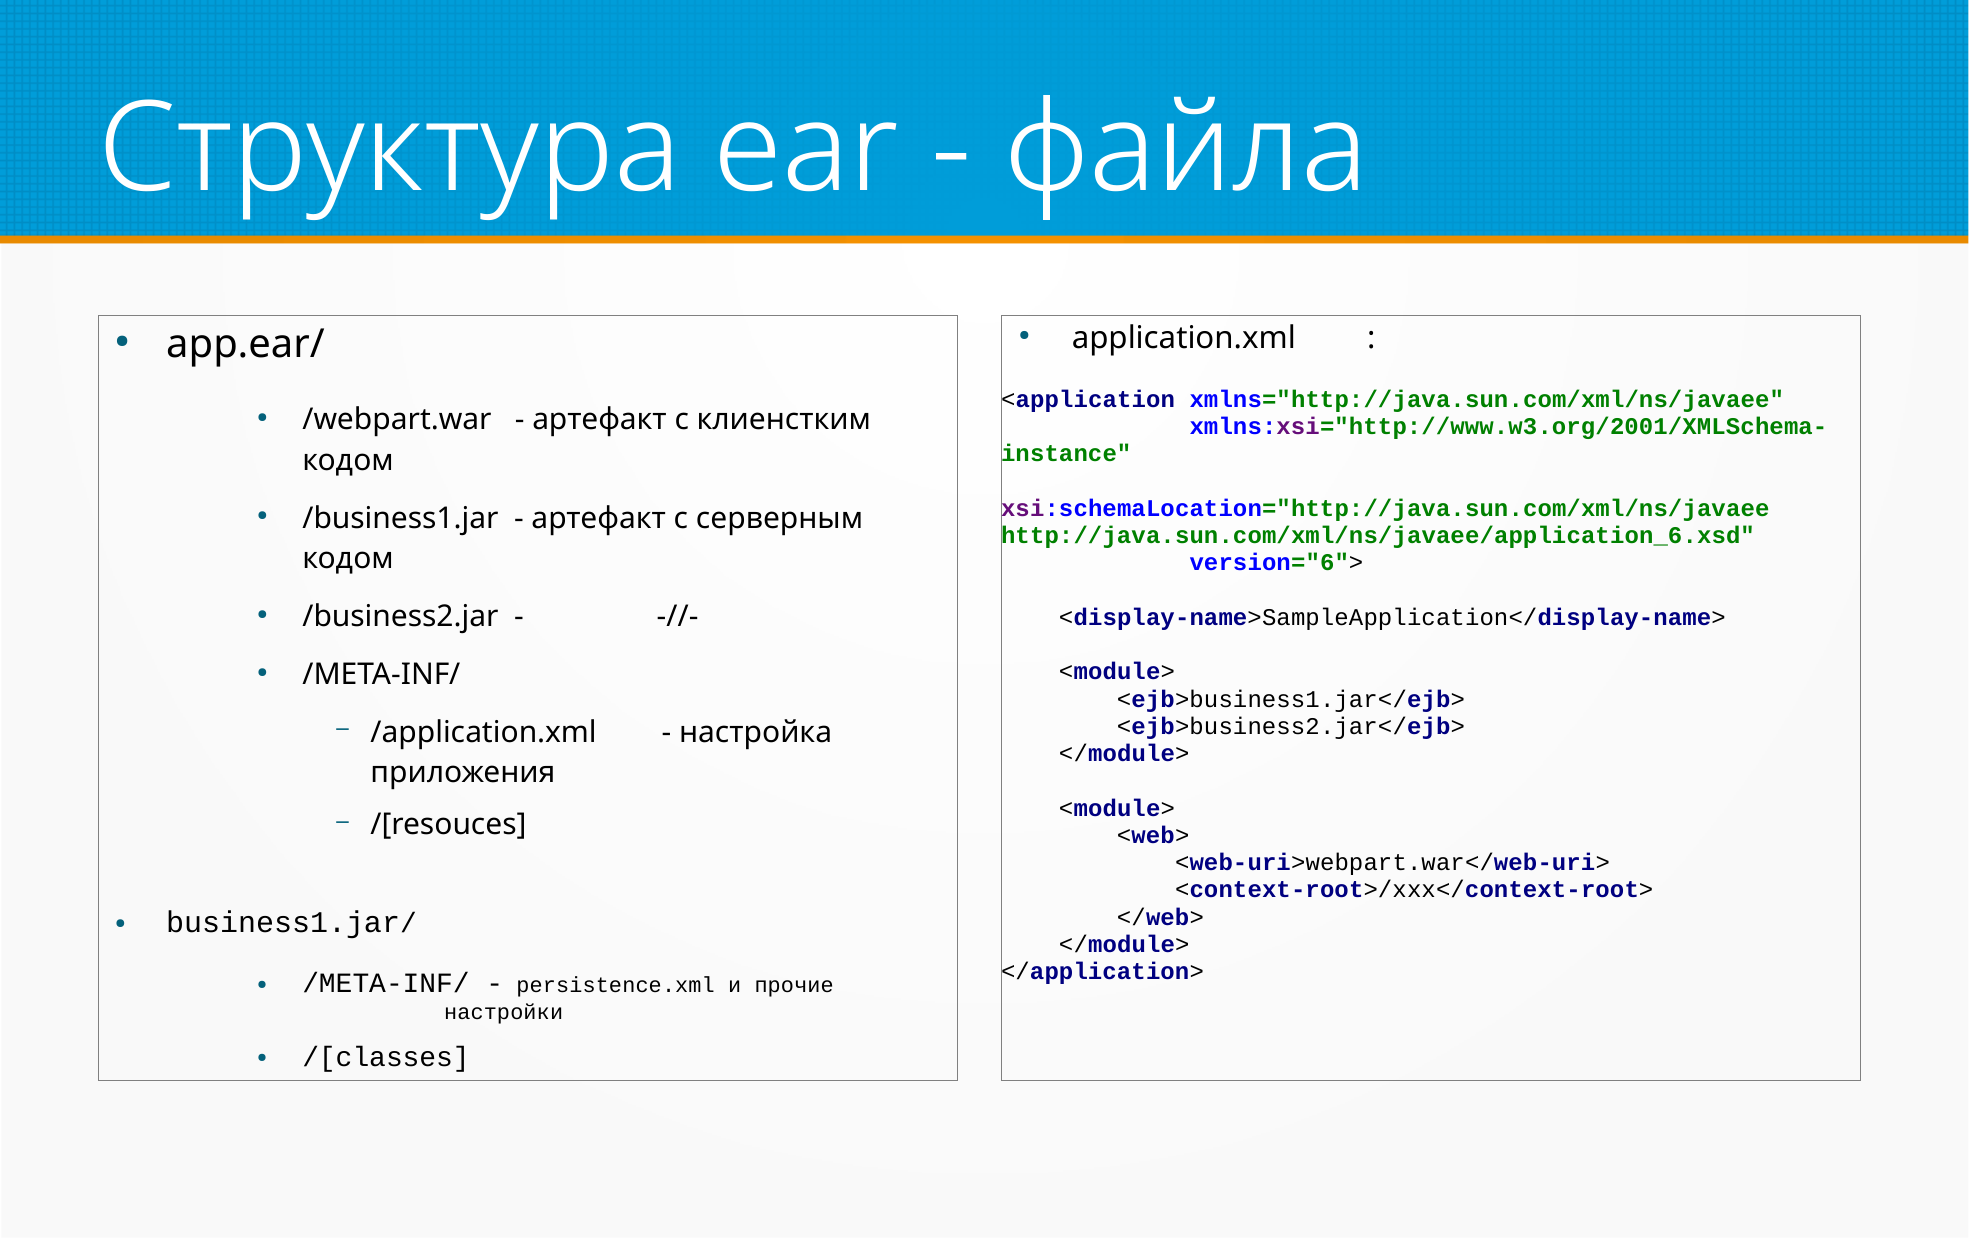

# Структура ear - файла
app.ear/
/webpart.war - артефакт с клиенстким кодом
/business1.jar - артефакт с серверным кодом
/business2.jar -		-//-
/META-INF/
/application.xml	 - настройка приложения
/[resouces]
business1.jar/
/META-INF/ - persistence.xml и прочие 				настройки
/[classes]
application.xml	:
<application xmlns="http://java.sun.com/xml/ns/javaee"
 xmlns:xsi="http://www.w3.org/2001/XMLSchema-instance"
 xsi:schemaLocation="http://java.sun.com/xml/ns/javaee http://java.sun.com/xml/ns/javaee/application_6.xsd"
 version="6">
 <display-name>SampleApplication</display-name>
 <module>
 <ejb>business1.jar</ejb>
 <ejb>business2.jar</ejb>
 </module>
 <module>
 <web>
 <web-uri>webpart.war</web-uri>
 <context-root>/xxx</context-root>
 </web>
 </module>
</application>